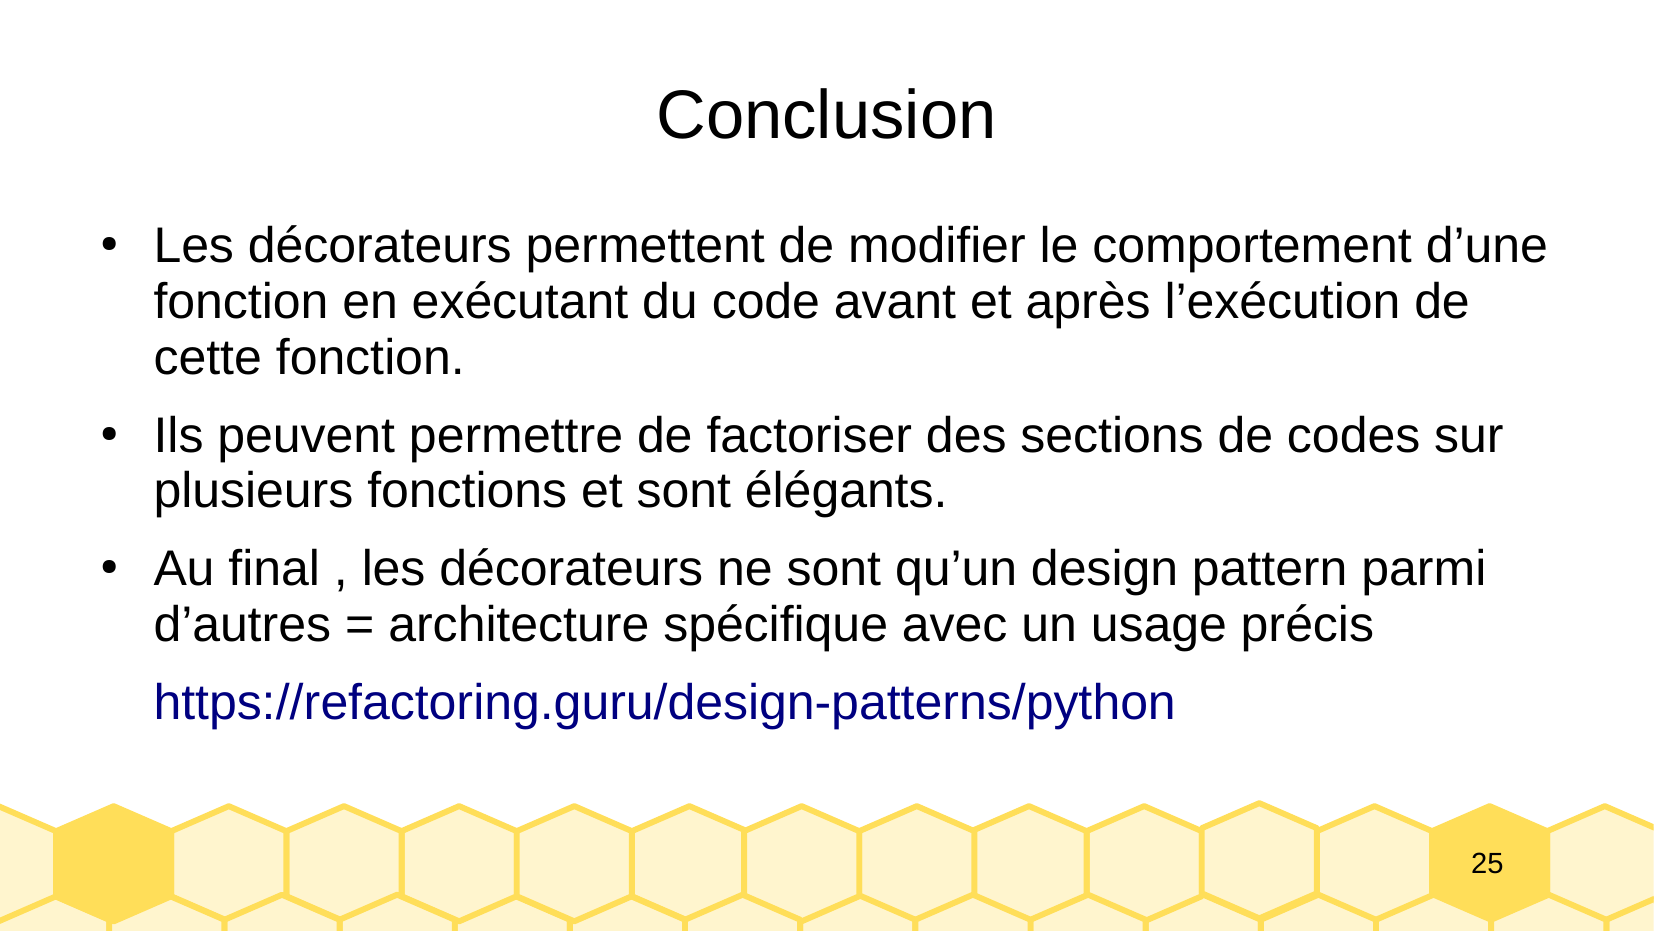

# Conclusion
Les décorateurs permettent de modifier le comportement d’une fonction en exécutant du code avant et après l’exécution de cette fonction.
Ils peuvent permettre de factoriser des sections de codes sur plusieurs fonctions et sont élégants.
Au final , les décorateurs ne sont qu’un design pattern parmi d’autres = architecture spécifique avec un usage précis
https://refactoring.guru/design-patterns/python